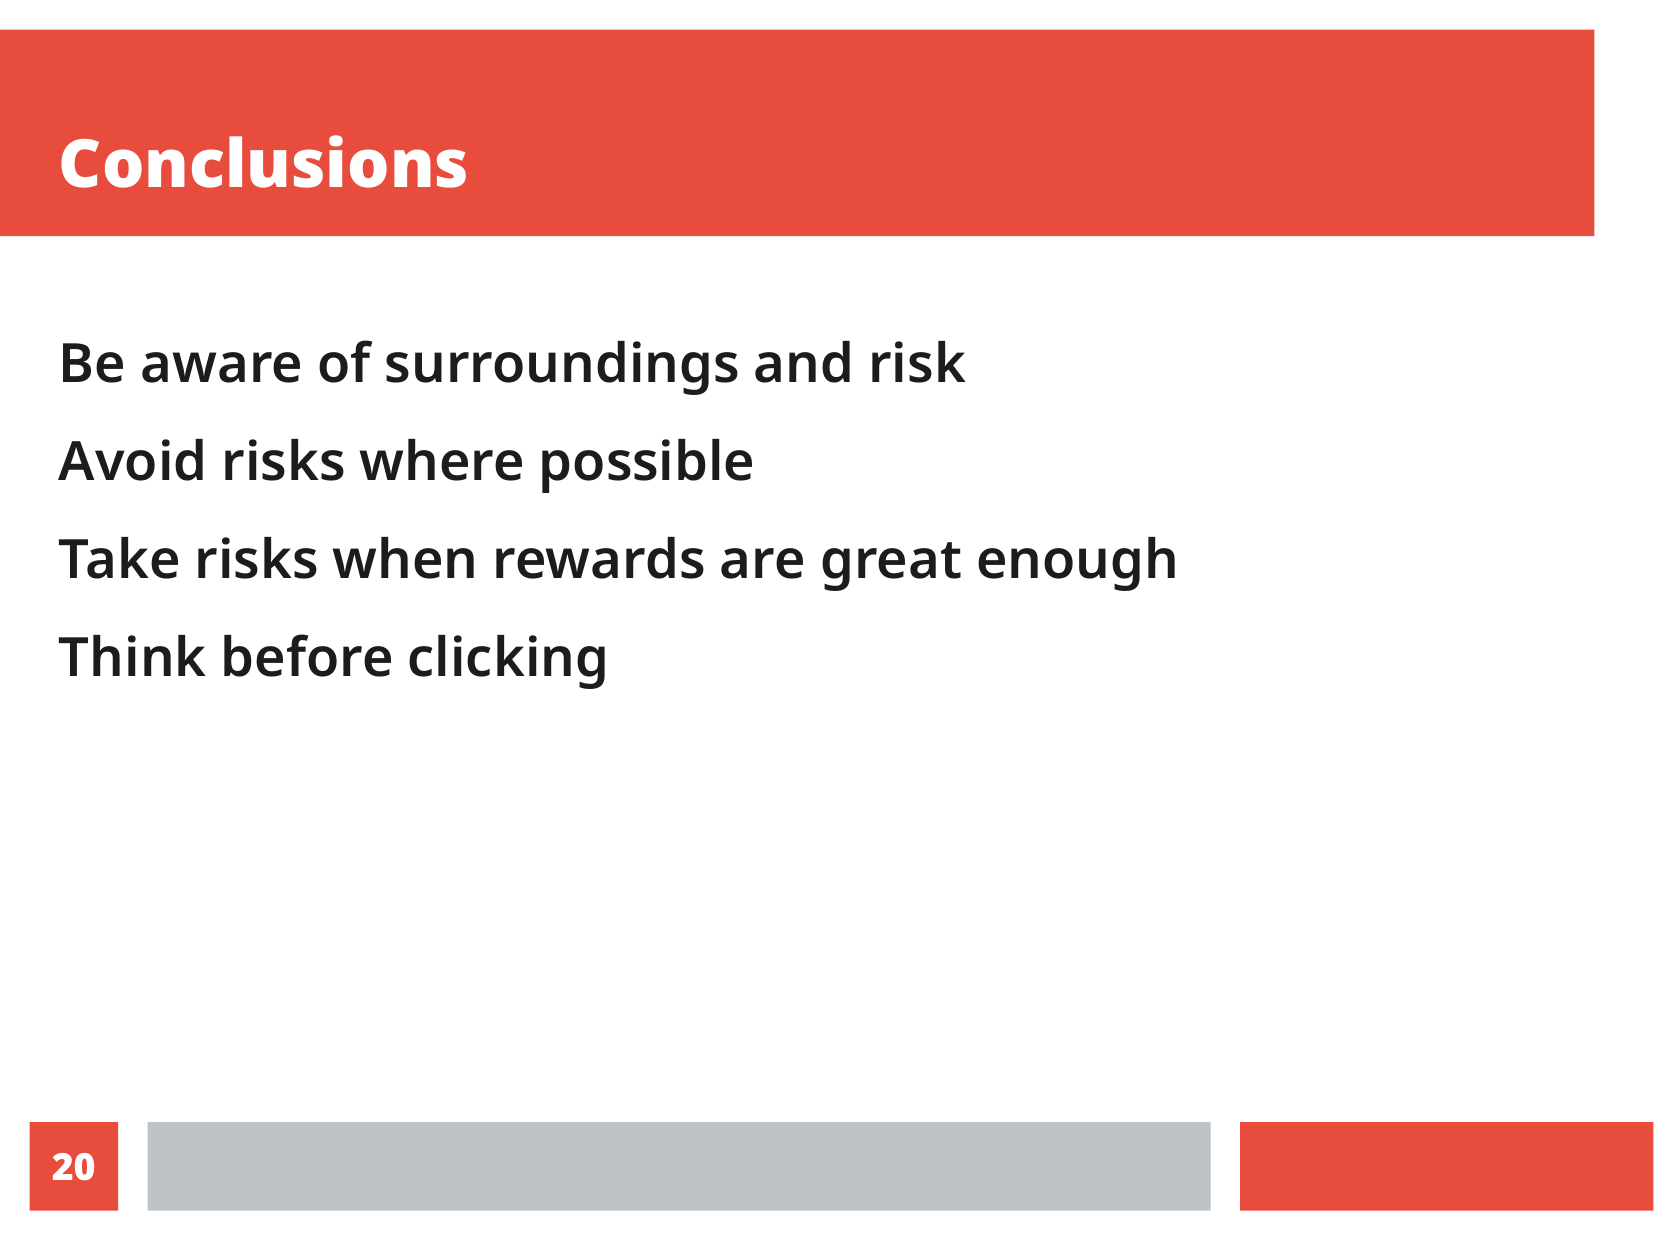

# Conclusions
Be aware of surroundings and risk
Avoid risks where possible
Take risks when rewards are great enough
Think before clicking
20